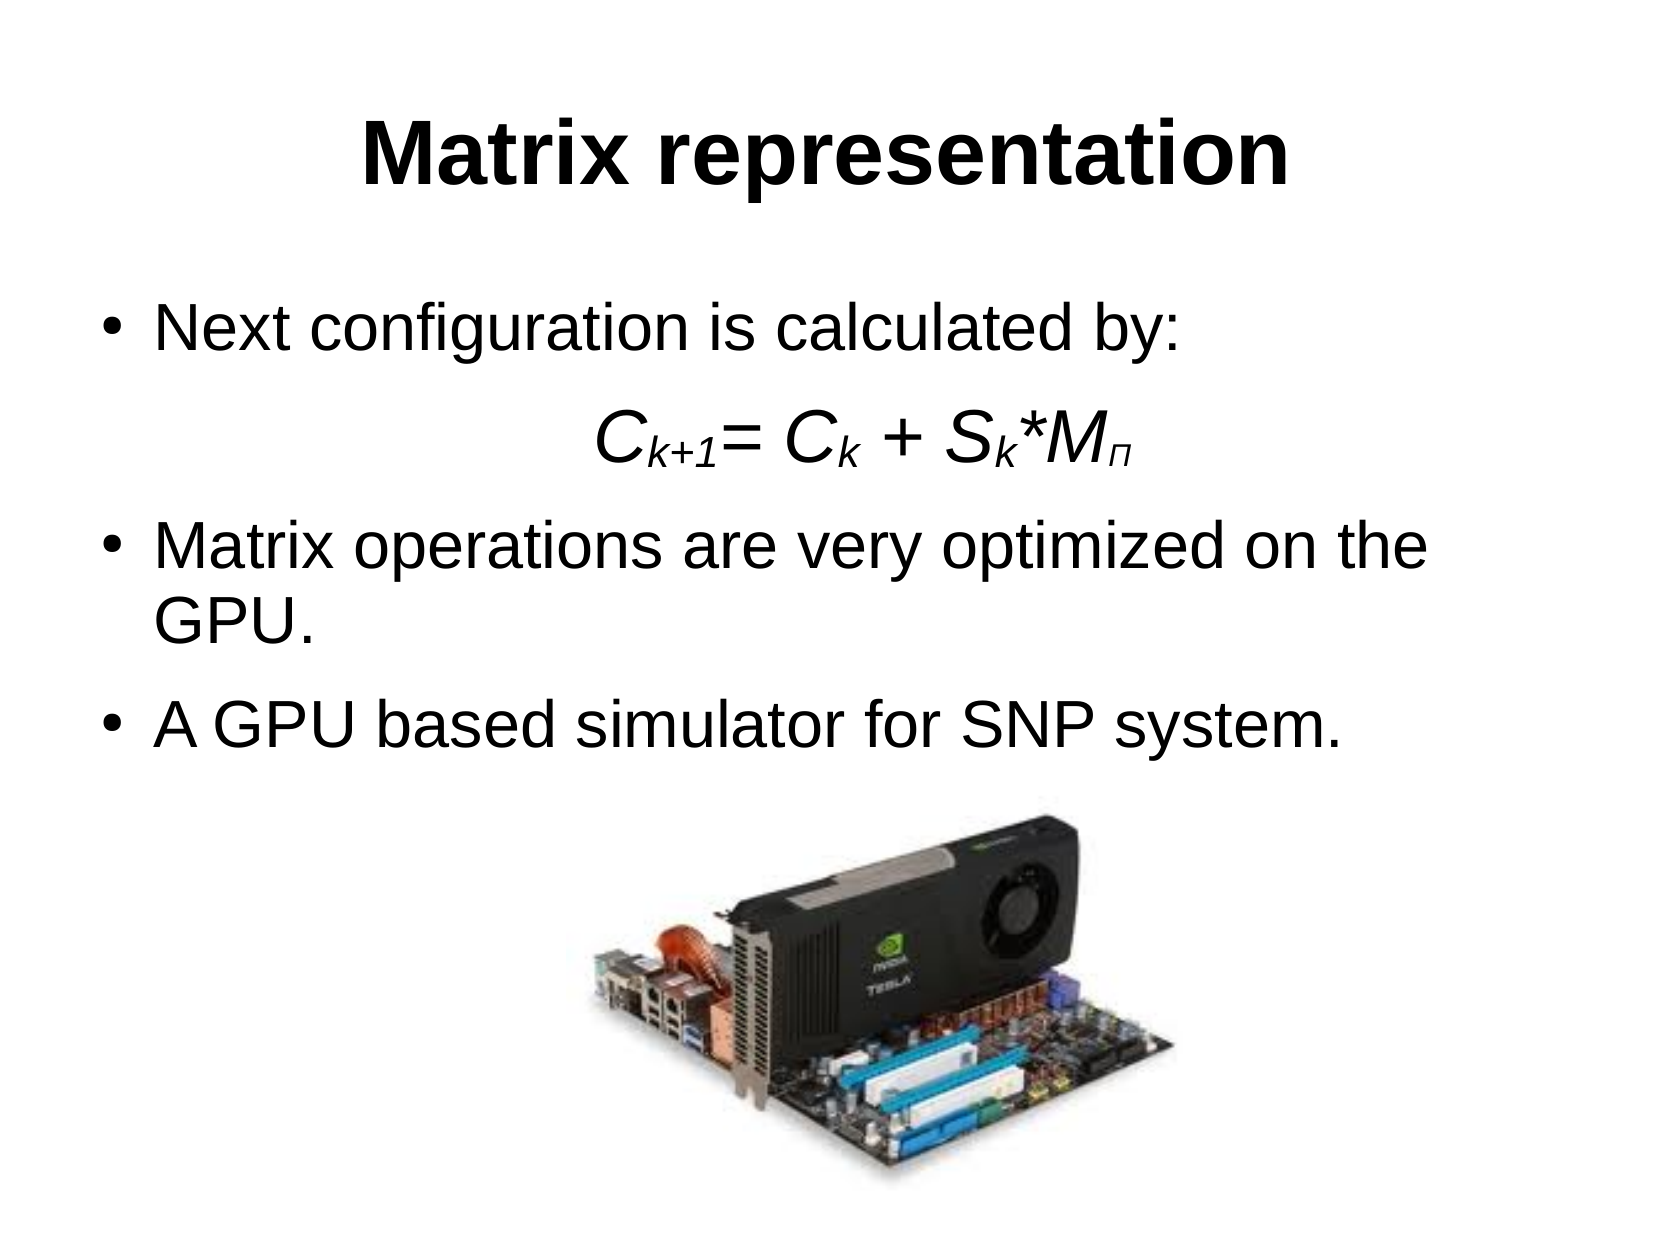

# Matrix representation
Next configuration is calculated by:
Ck+1= Ck + Sk*MΠ
Matrix operations are very optimized on the GPU.
A GPU based simulator for SNP system.